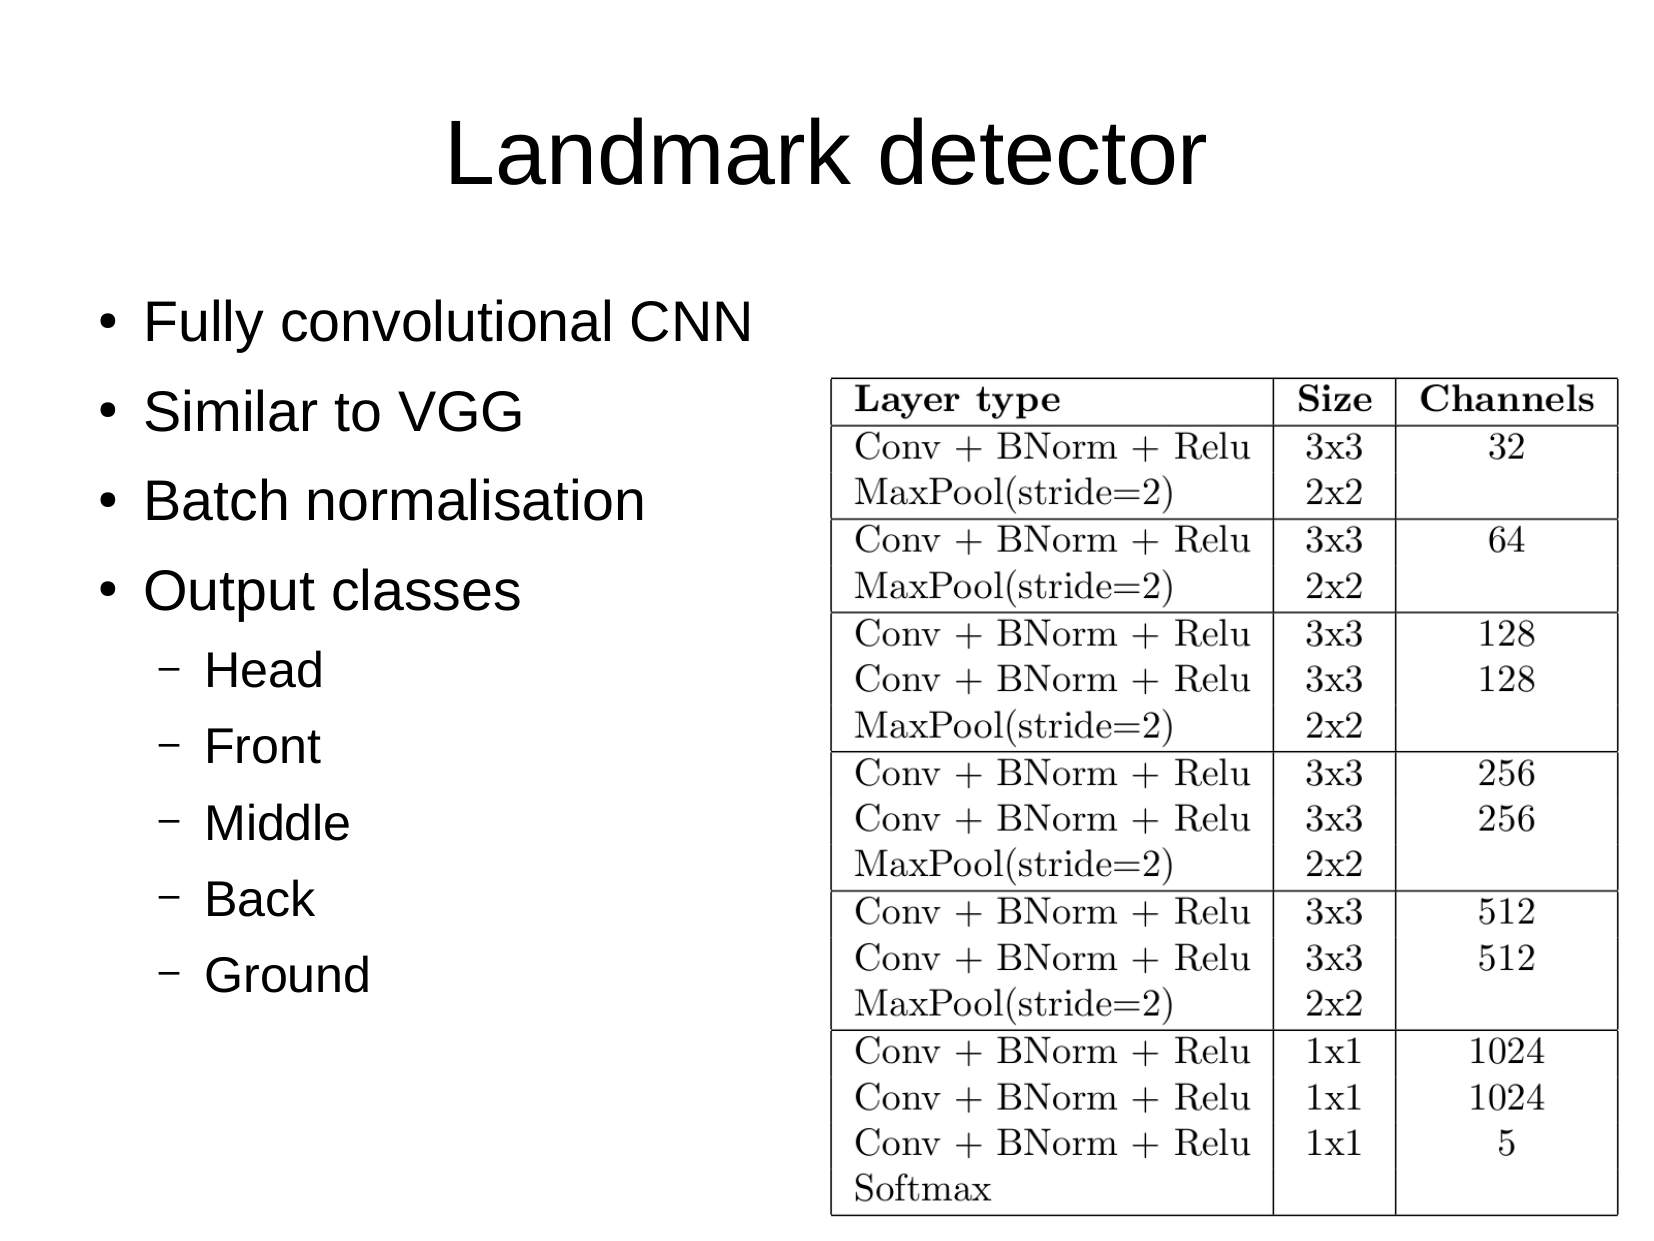

# Landmark detector
Fully convolutional CNN
Similar to VGG
Batch normalisation
Output classes
Head
Front
Middle
Back
Ground